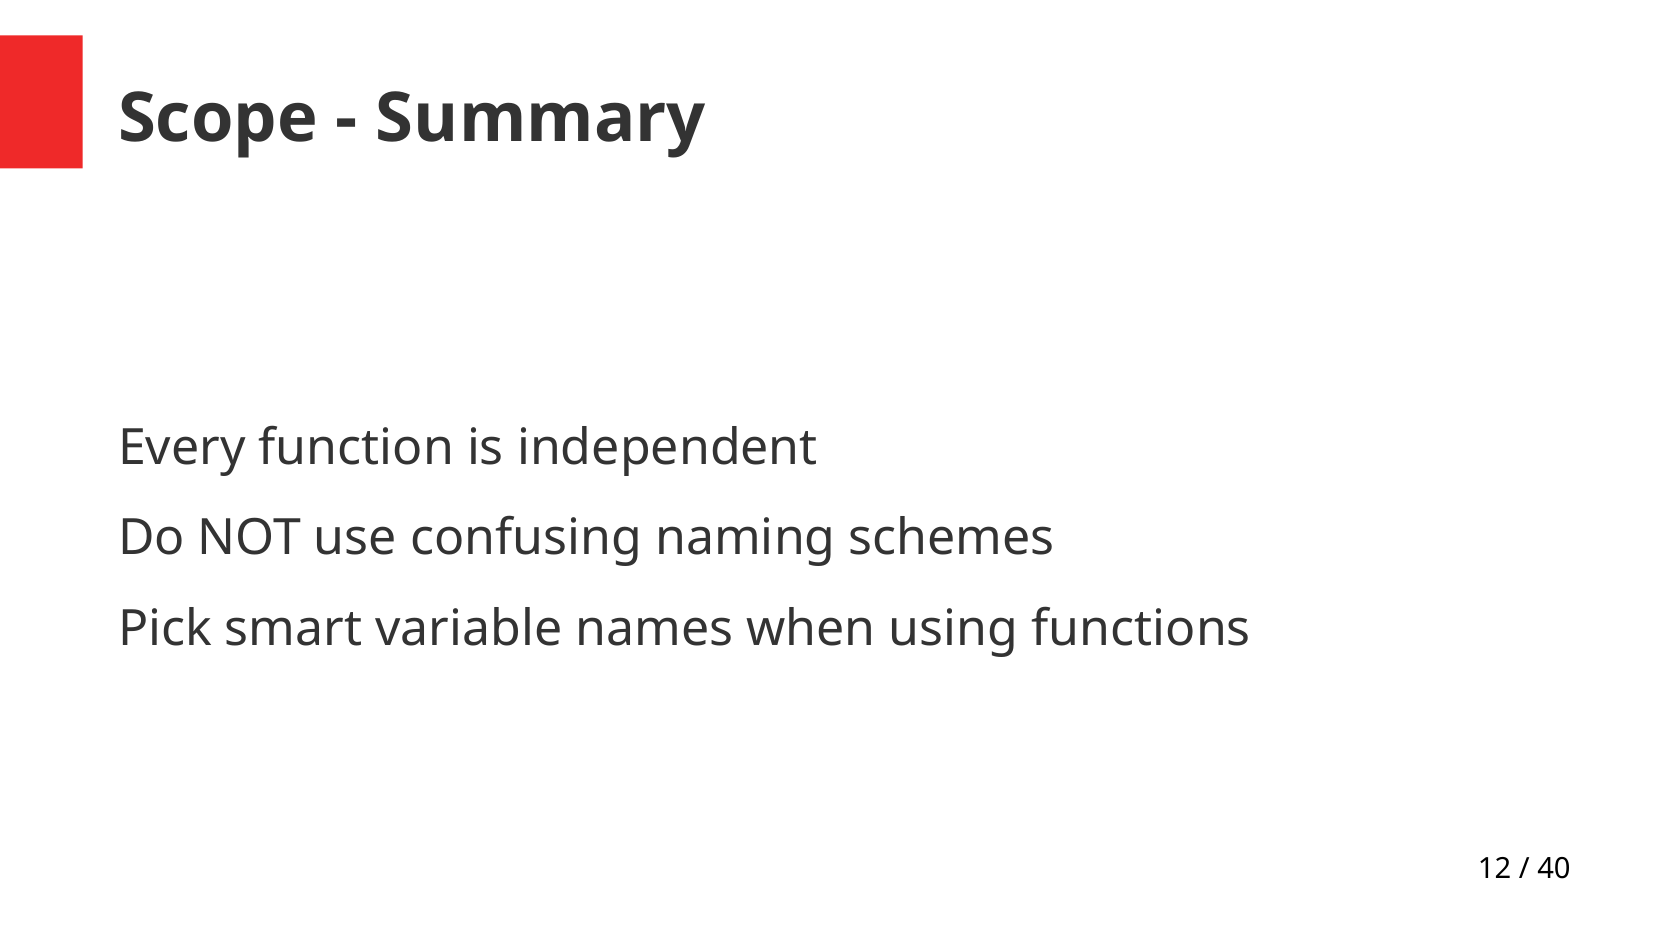

# Scope - Summary
Every function is independent
Do NOT use confusing naming schemes
Pick smart variable names when using functions
12